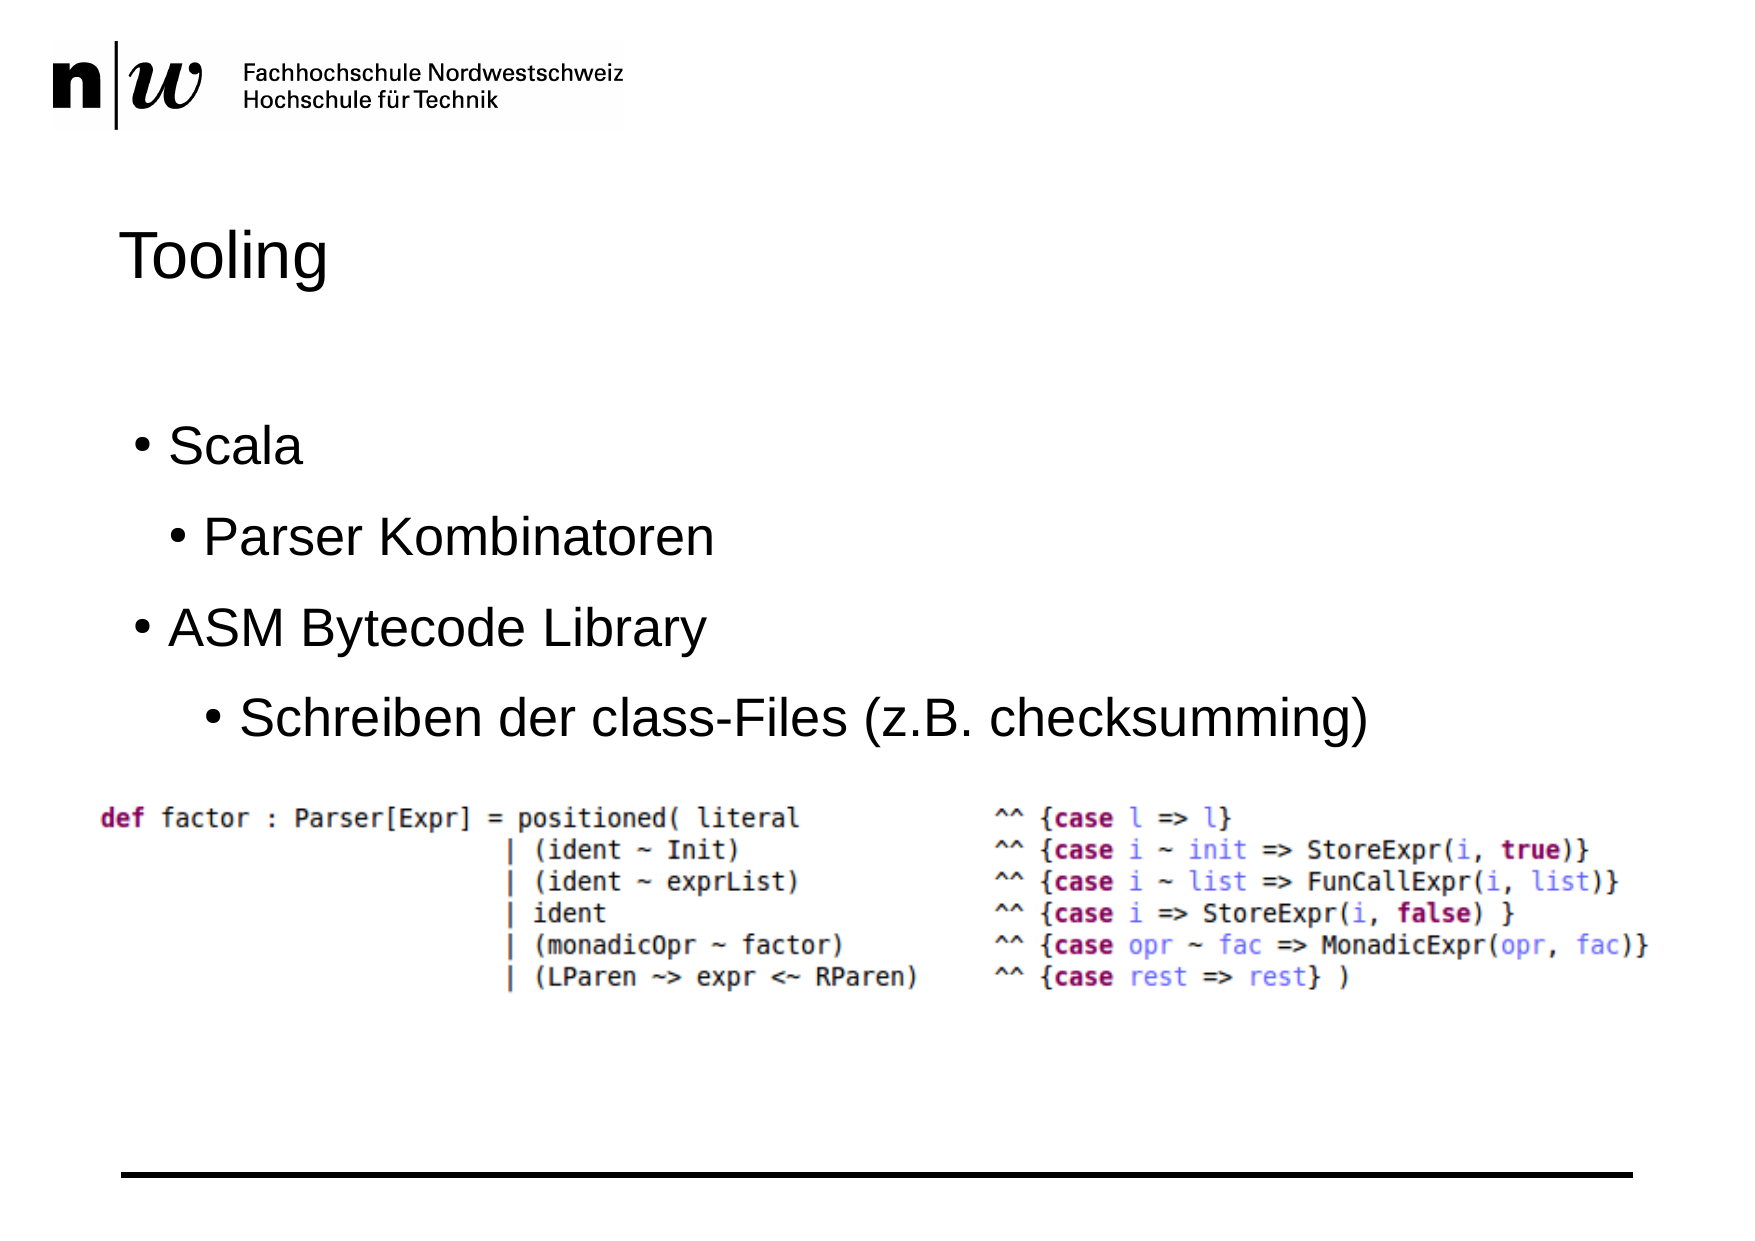

Tooling
Scala
Parser Kombinatoren
ASM Bytecode Library
Schreiben der class-Files (z.B. checksumming)